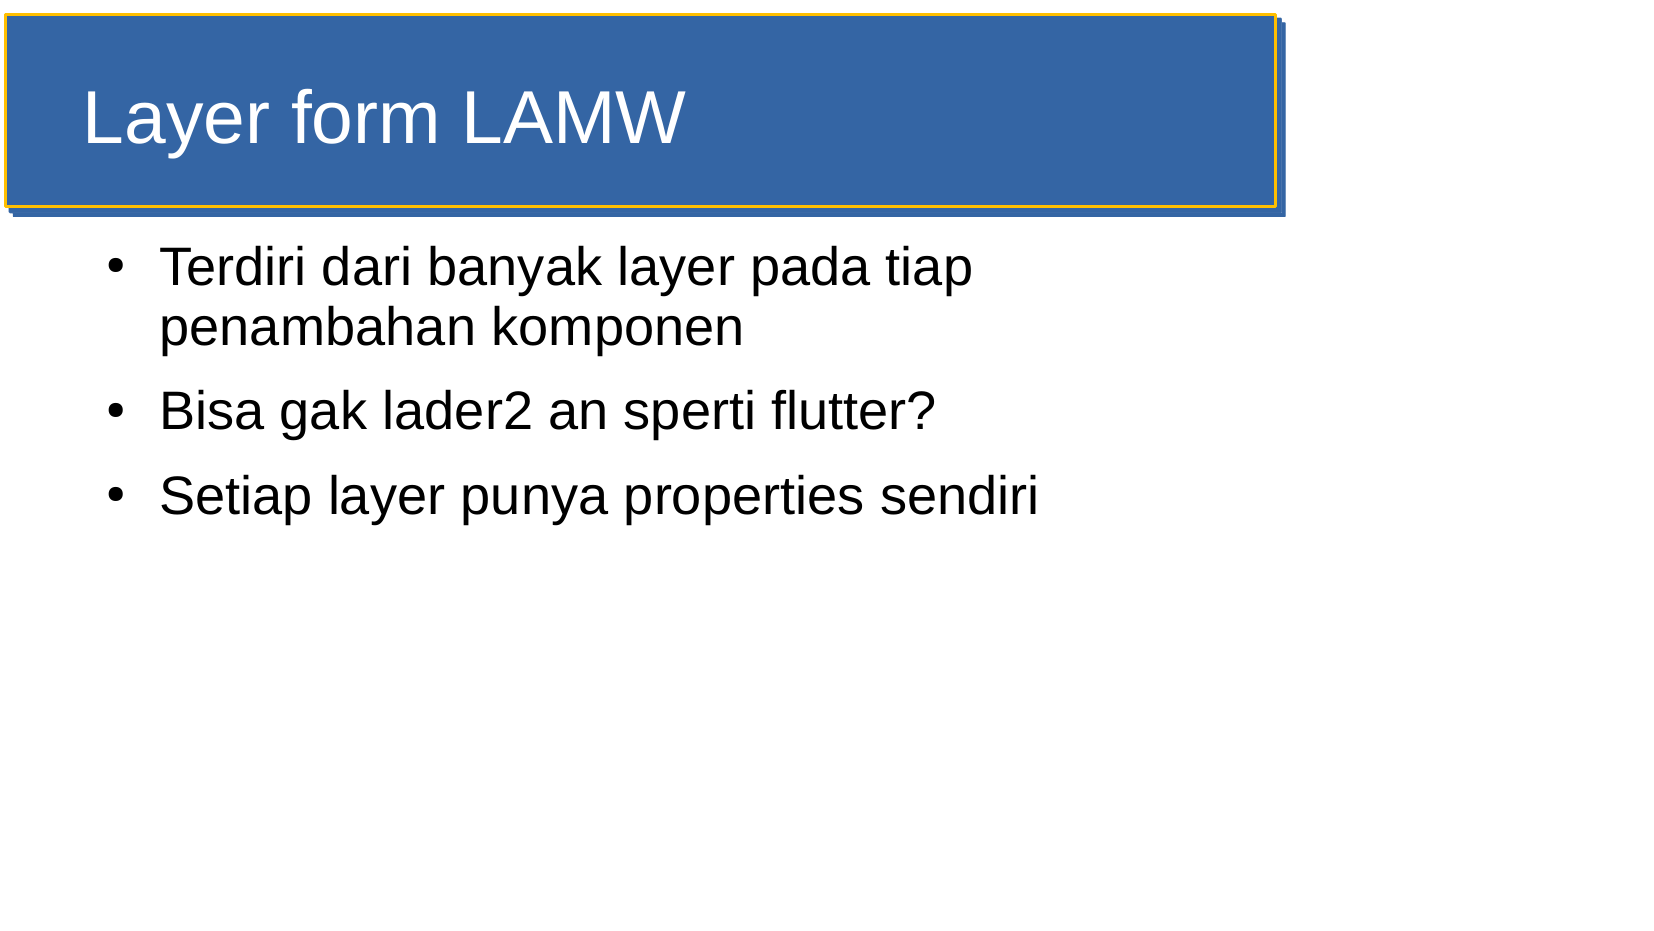

# Layer form LAMW
Terdiri dari banyak layer pada tiap penambahan komponen
Bisa gak lader2 an sperti flutter?
Setiap layer punya properties sendiri